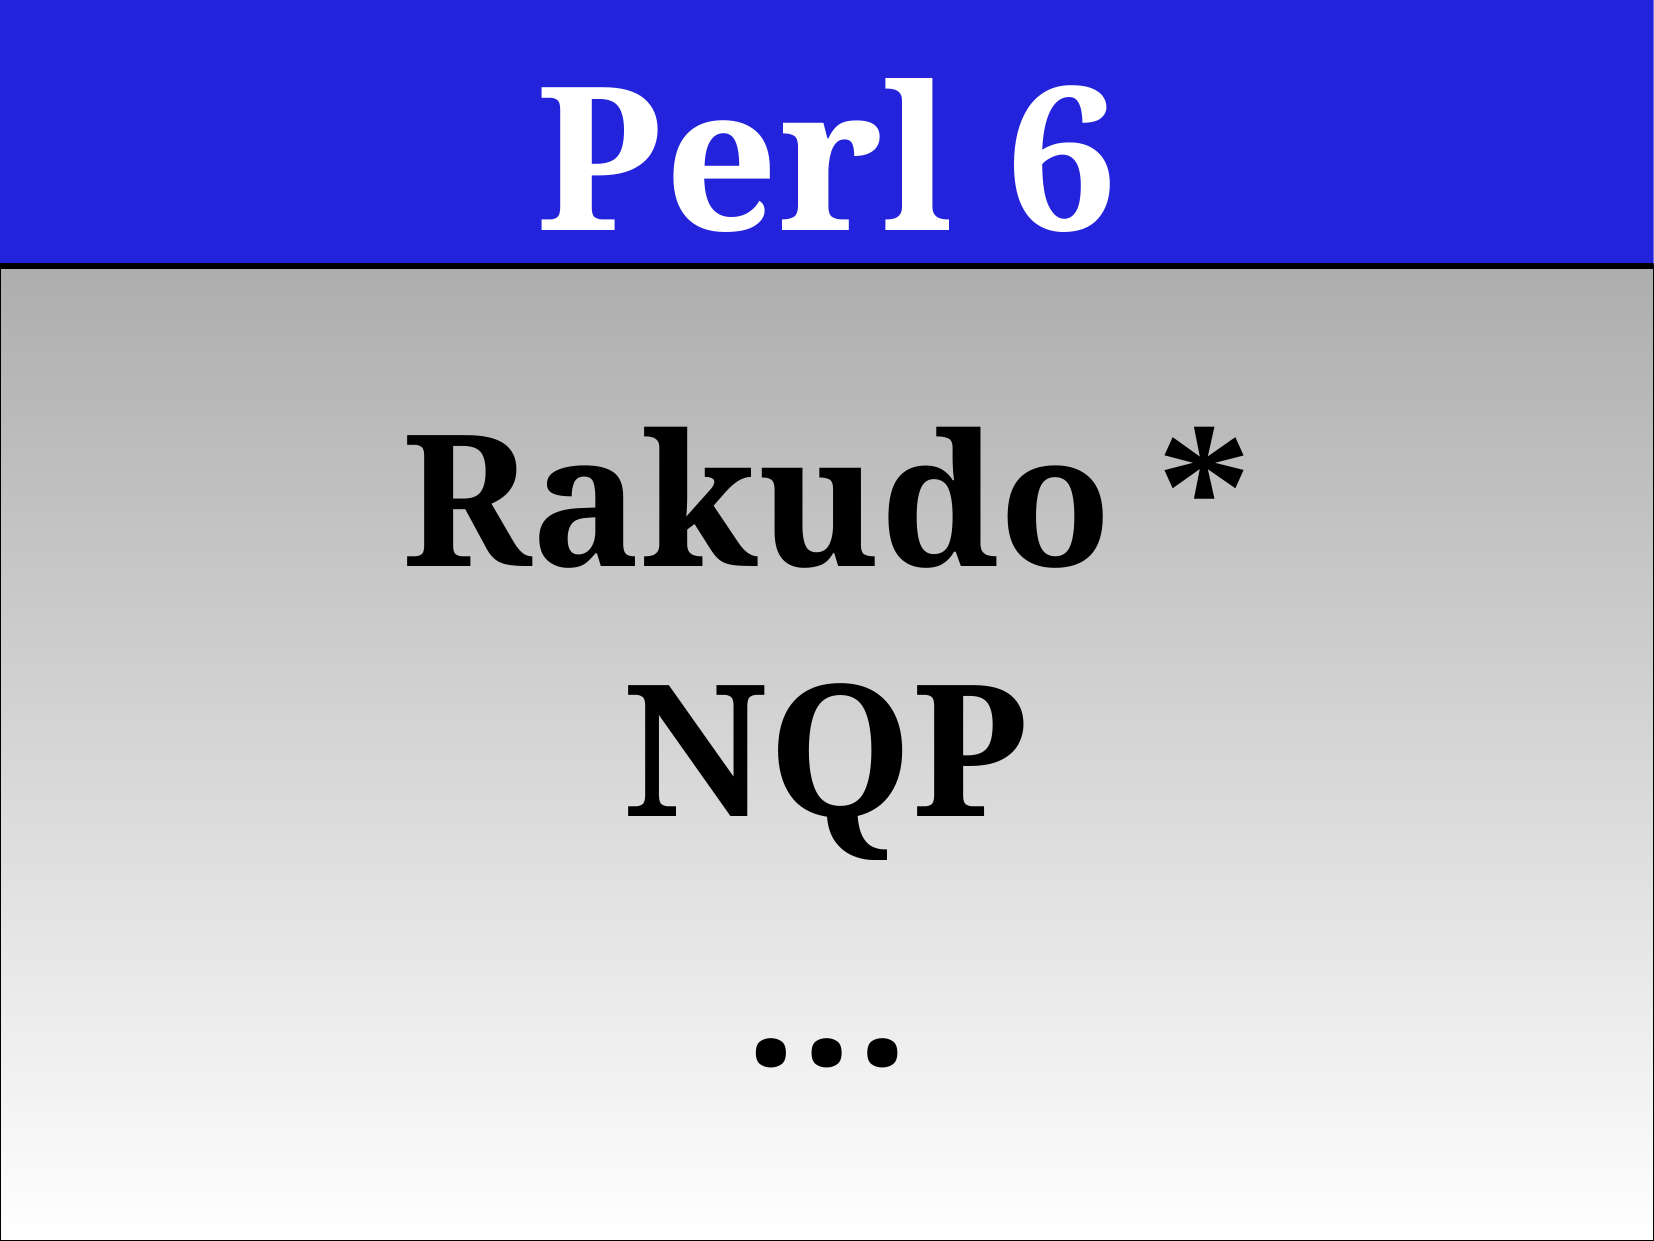

Perl 6
# Rakudo *
NQP
…